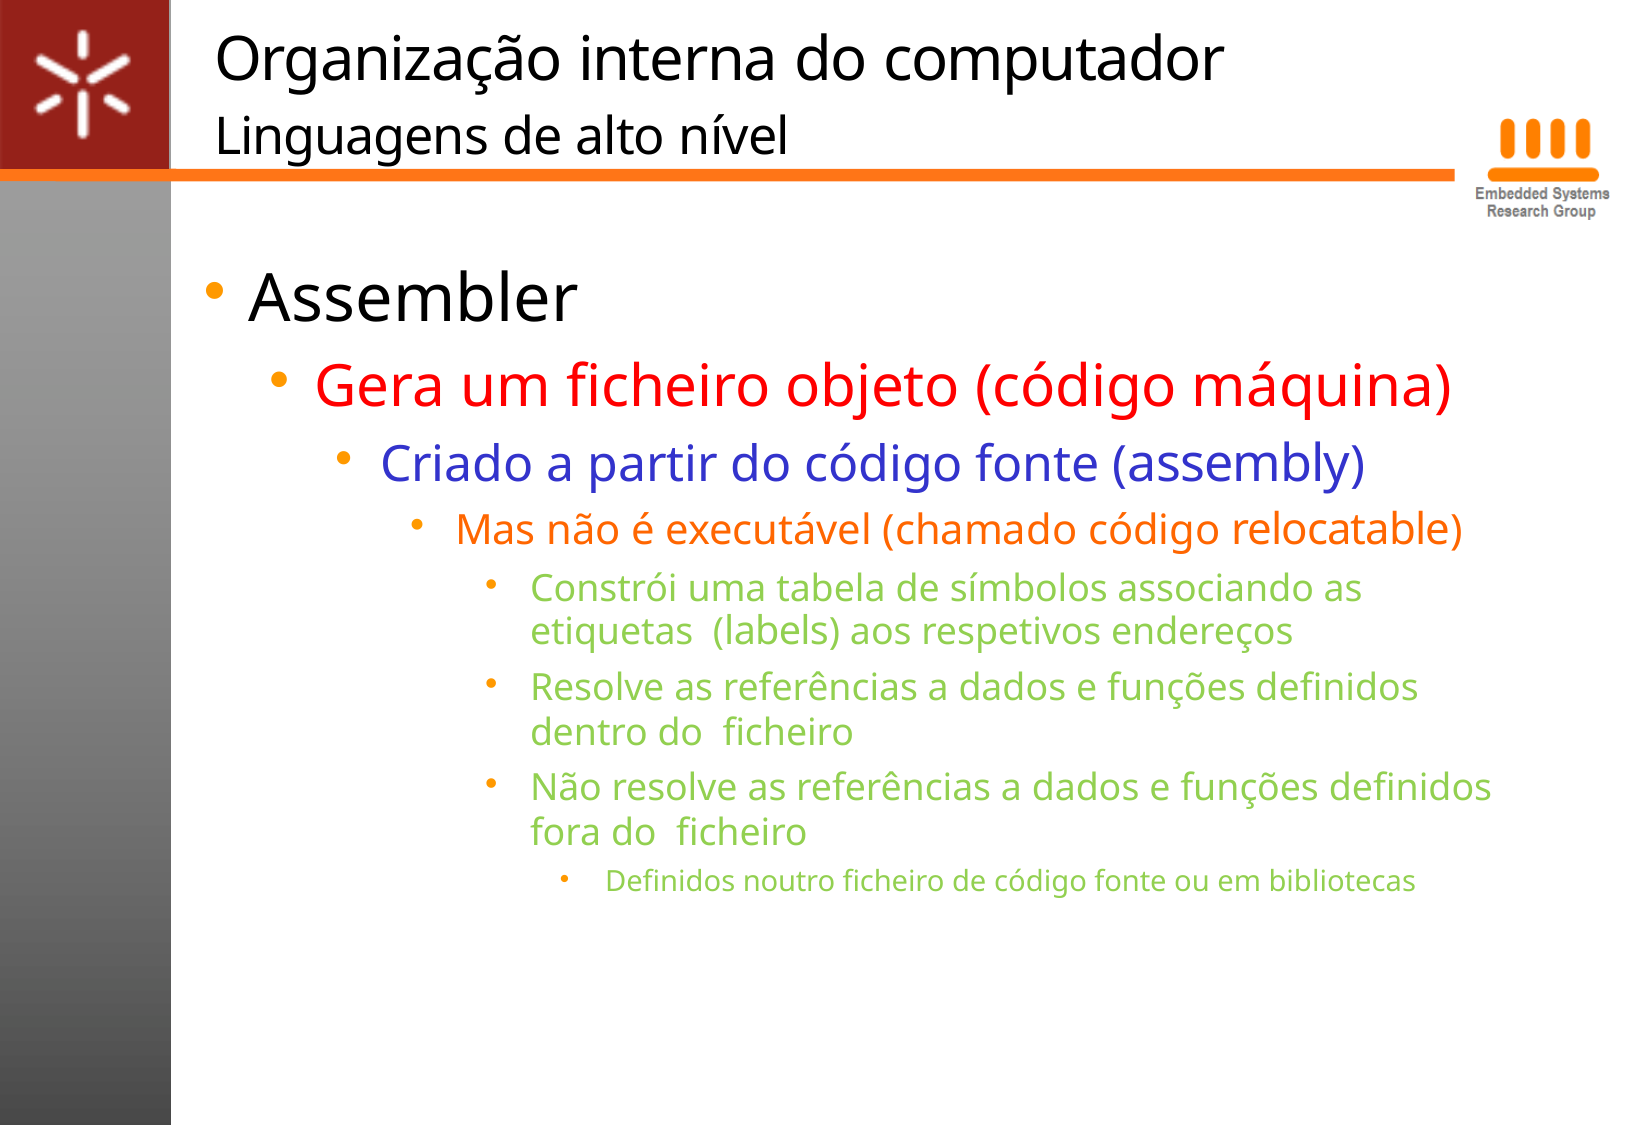

# Organização interna do computador Linguagens de alto nível
Assembler
Gera um ficheiro objeto (código máquina)
Criado a partir do código fonte (assembly)
Mas não é executável (chamado código relocatable)
Constrói uma tabela de símbolos associando as etiquetas (labels) aos respetivos endereços
Resolve as referências a dados e funções definidos dentro do ficheiro
Não resolve as referências a dados e funções definidos fora do ficheiro
Definidos noutro ficheiro de código fonte ou em bibliotecas